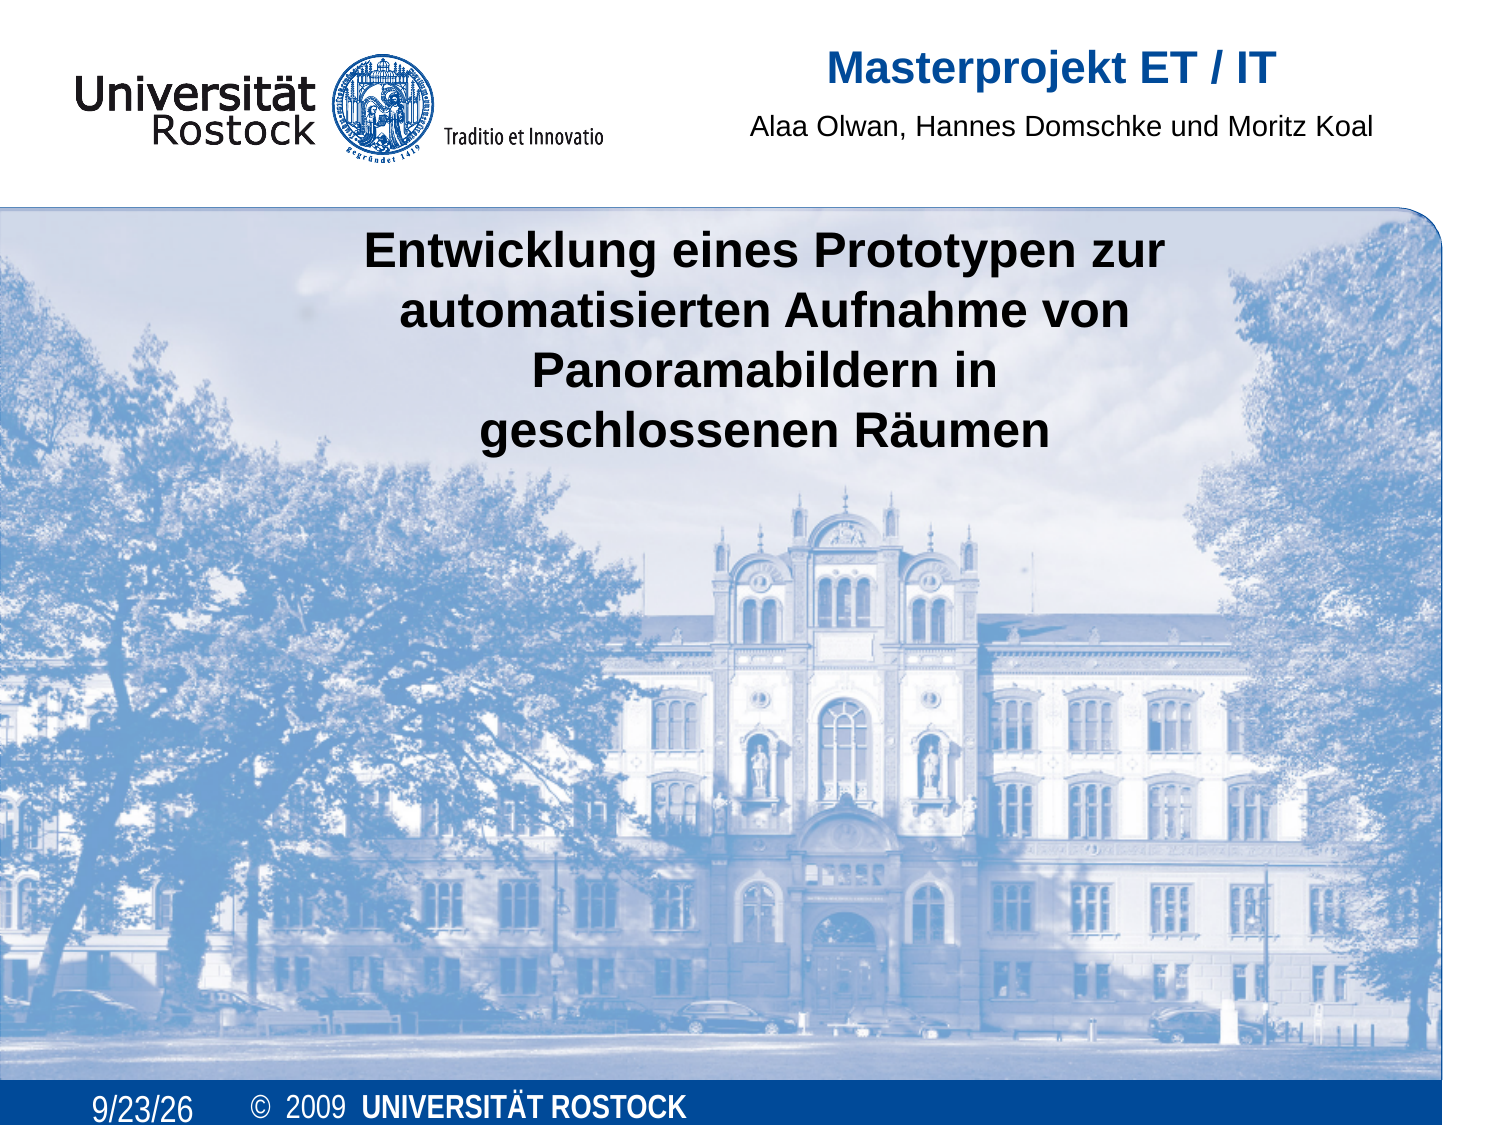

# Masterprojekt ET / IT
Alaa Olwan, Hannes Domschke und Moritz Koal
Entwicklung eines Prototypen zur automatisierten Aufnahme von Panoramabildern in
geschlossenen Räumen
© 2009 UNIVERSITÄT ROSTOCK